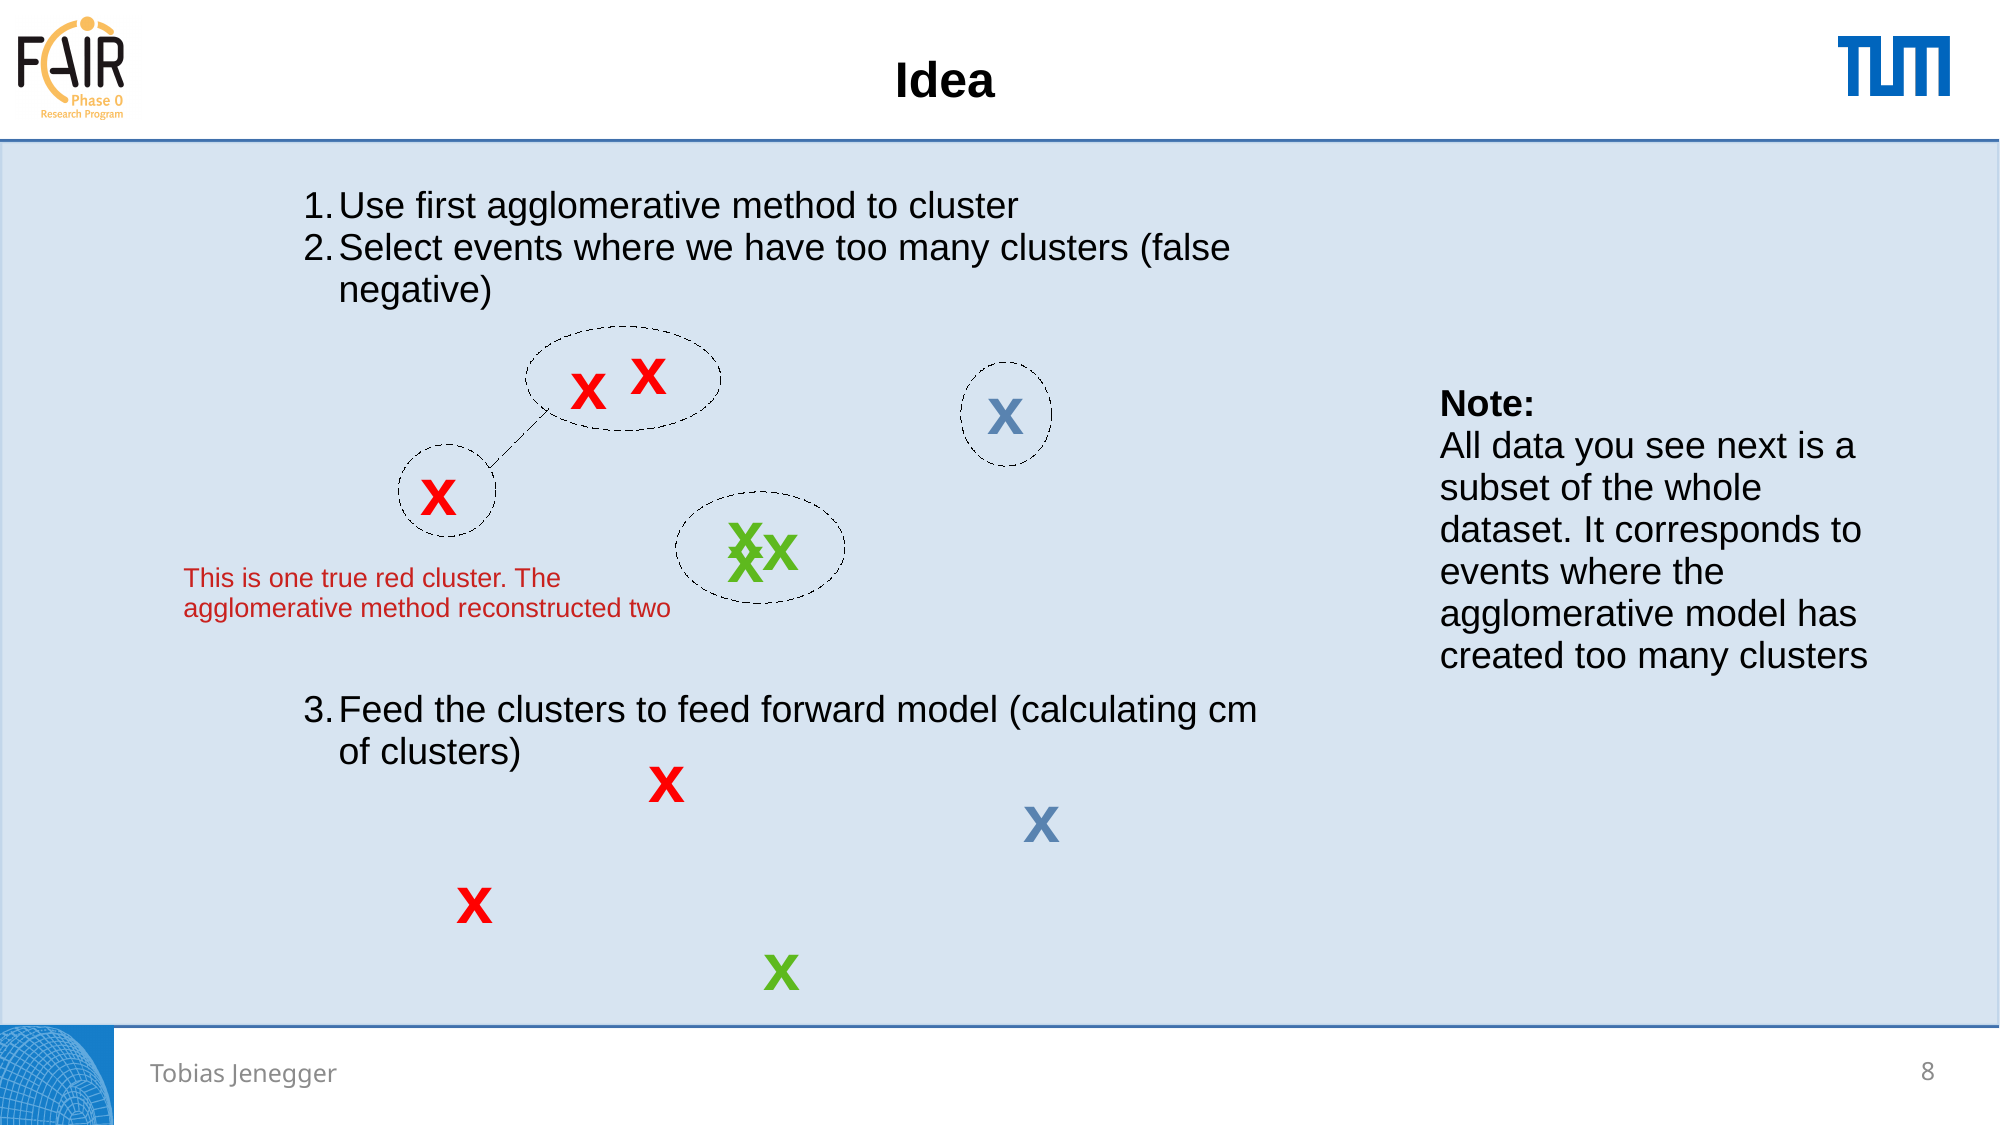

Idea
Use first agglomerative method to cluster
Select events where we have too many clusters (false negative)
Feed the clusters to feed forward model (calculating cm of clusters)
x
x
x
x
x
x
x
Note:
All data you see next is a subset of the whole dataset. It corresponds to events where the agglomerative model has created too many clusters
This is one true red cluster. The agglomerative method reconstructed two
x
x
x
x
8